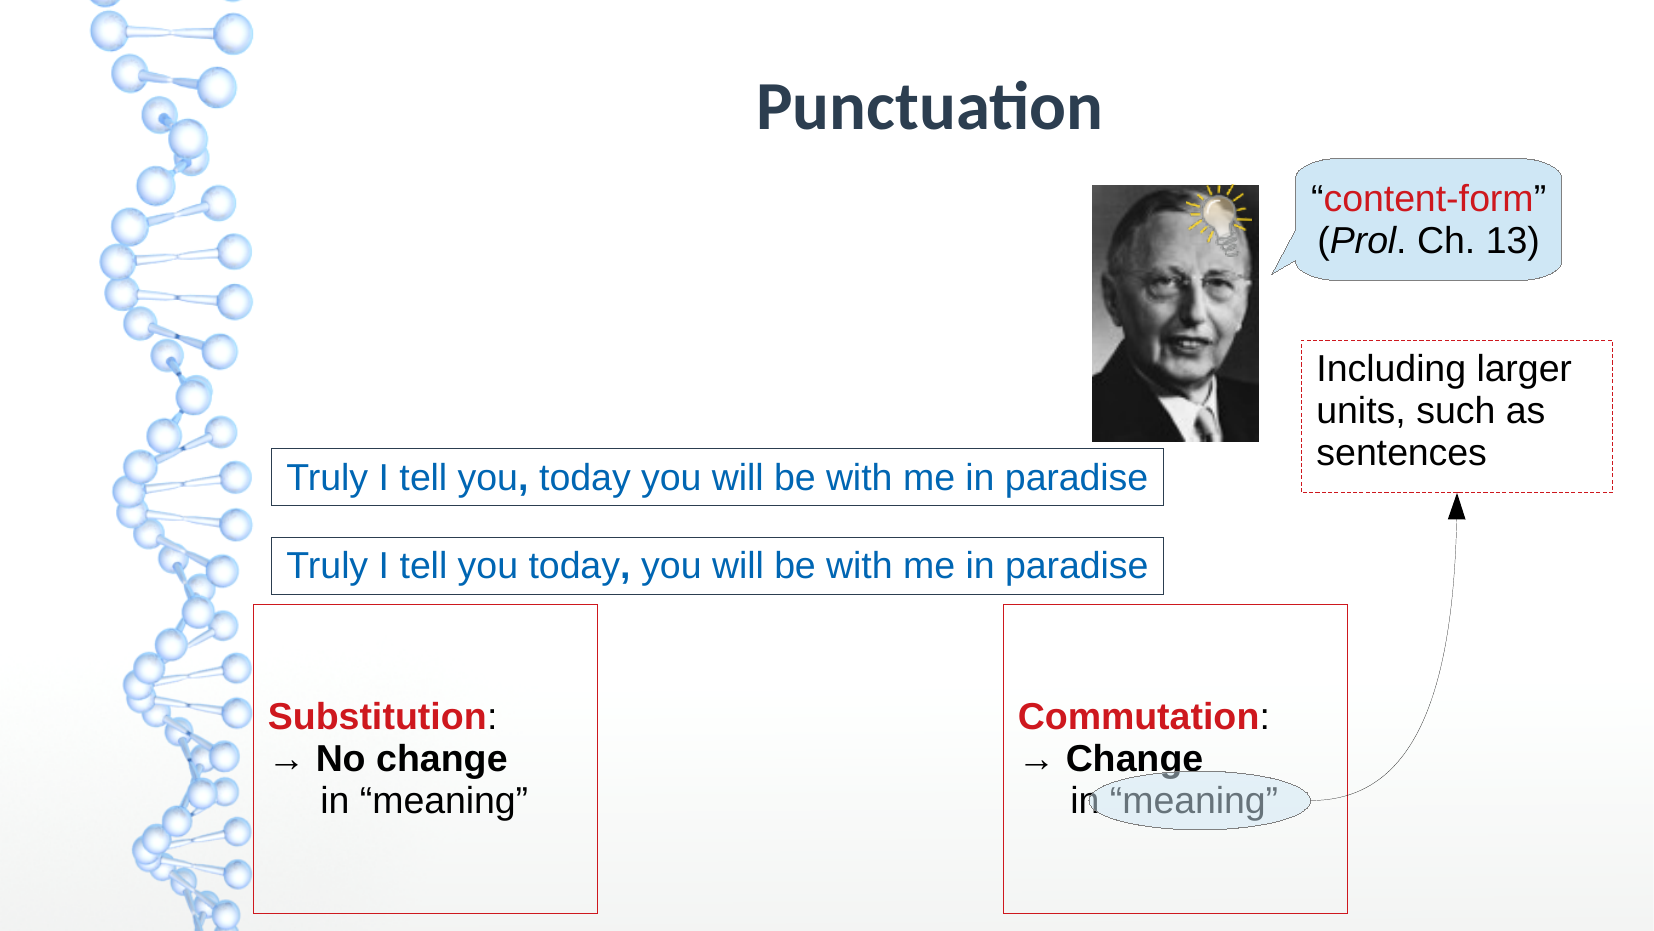

# Punctuation
“content-form”
(Prol. Ch. 13)
Including larger units, such as
sentences
Truly I tell you, today you will be with me in paradise
Truly I tell you today, you will be with me in paradise
Substitution:
→ No change
 in “meaning”
Commutation:
→ Change
 in “meaning”